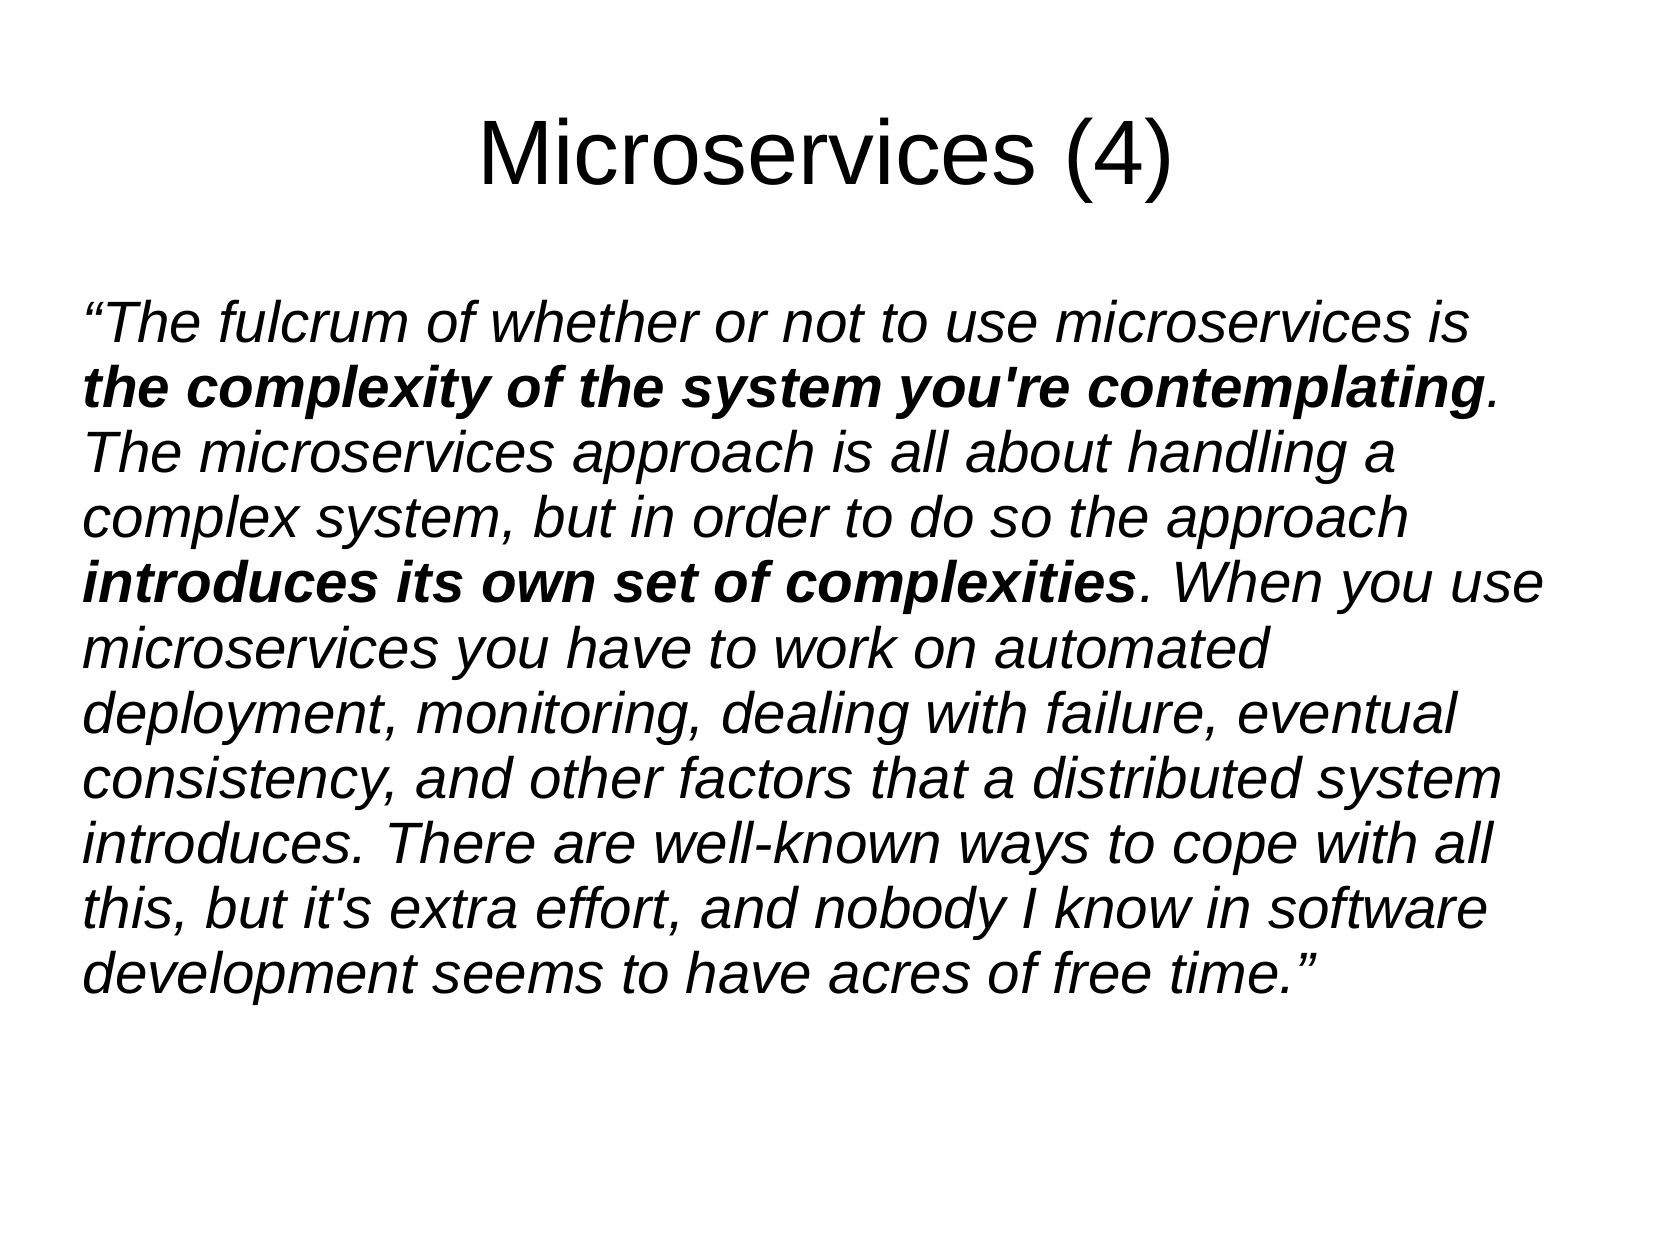

# Microservices (4)
“The fulcrum of whether or not to use microservices is the complexity of the system you're contemplating. The microservices approach is all about handling a complex system, but in order to do so the approach introduces its own set of complexities. When you use microservices you have to work on automated deployment, monitoring, dealing with failure, eventual consistency, and other factors that a distributed system introduces. There are well-known ways to cope with all this, but it's extra effort, and nobody I know in software development seems to have acres of free time.”